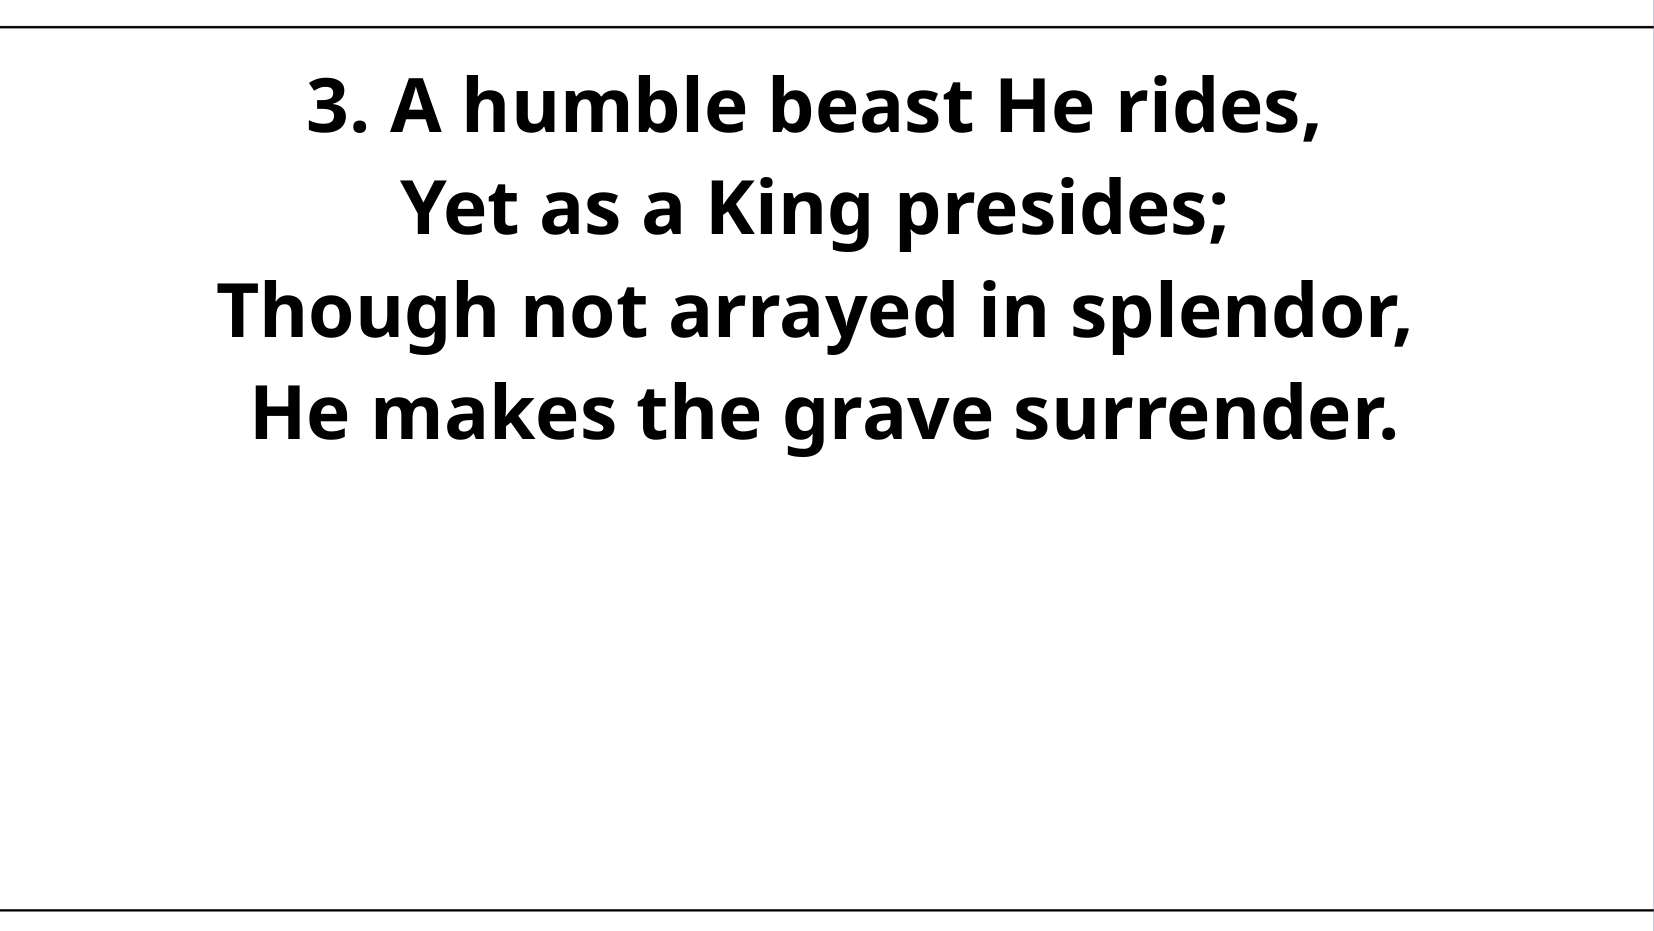

3. A humble beast He rides,
Yet as a King presides;
Though not arrayed in splendor,
He makes the grave surrender.